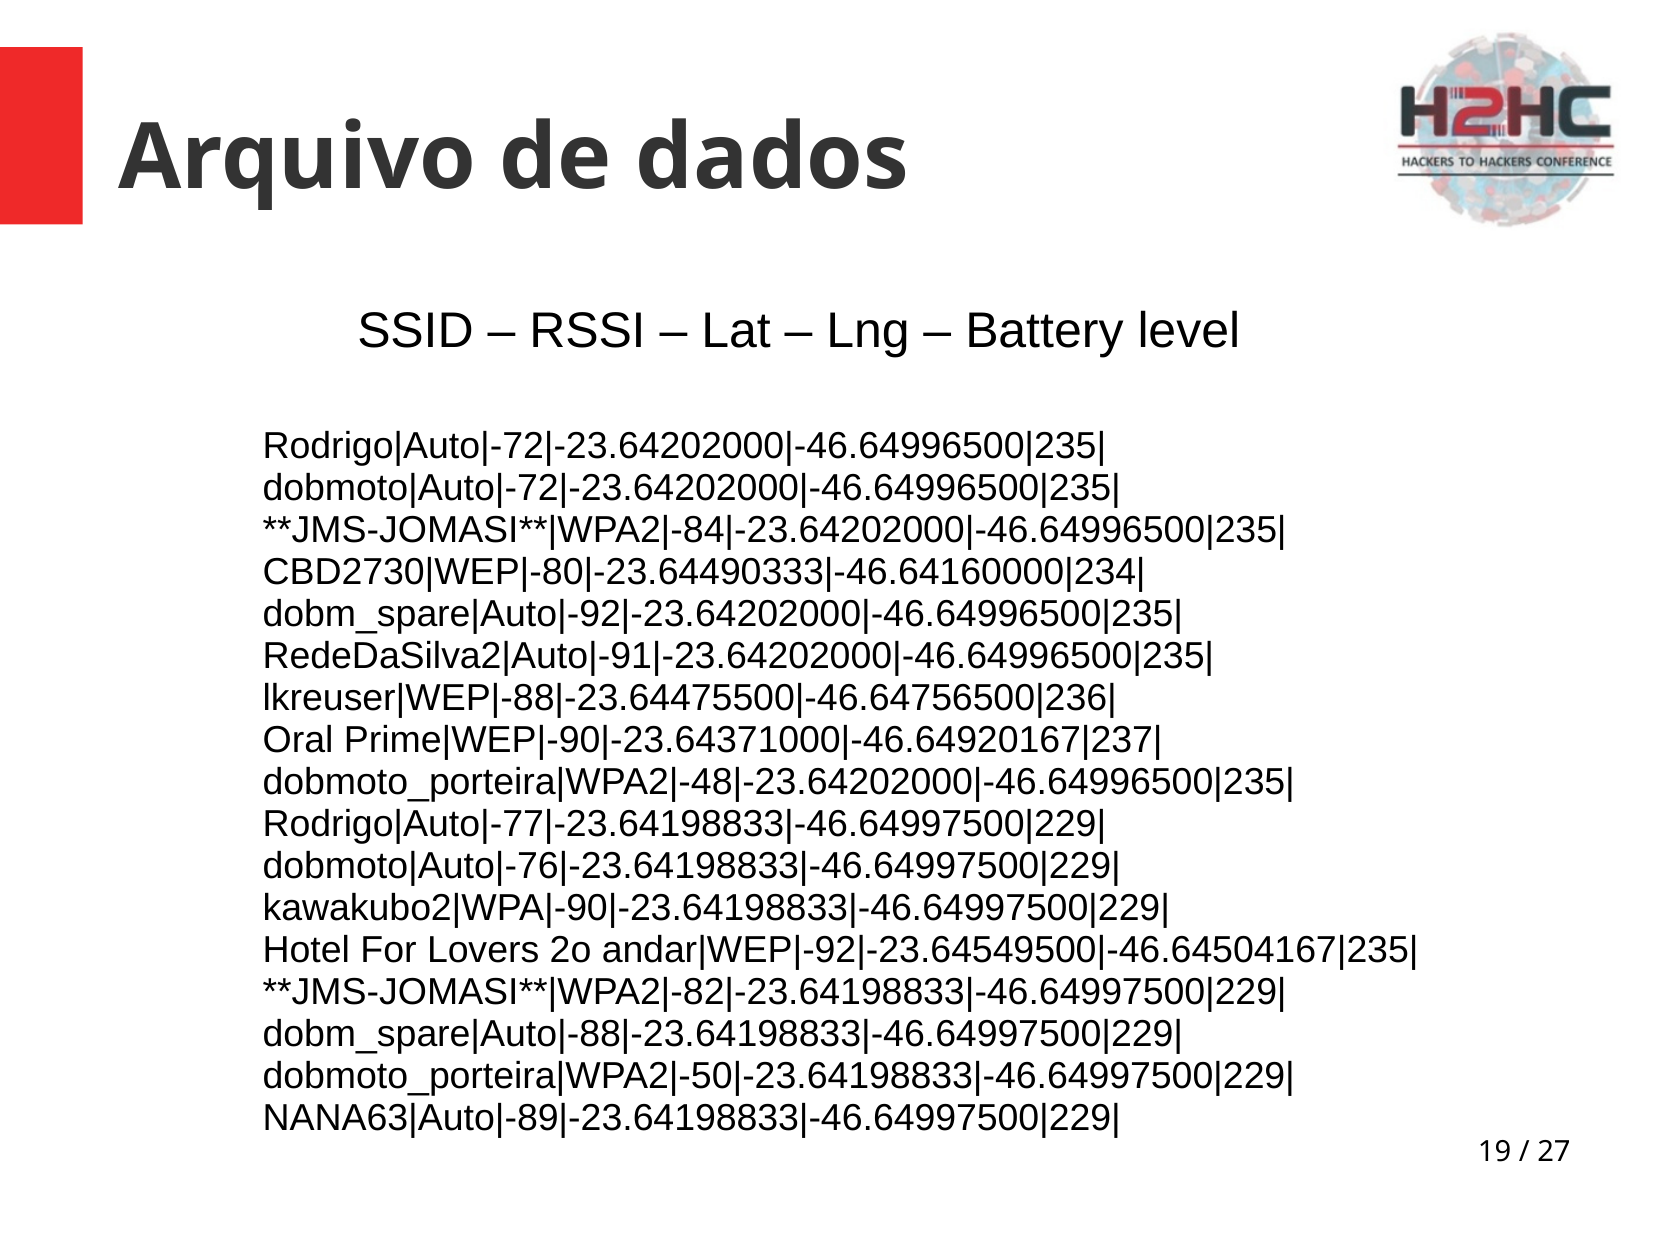

# Arquivo de dados
SSID – RSSI – Lat – Lng – Battery level
Rodrigo|Auto|-72|-23.64202000|-46.64996500|235|
dobmoto|Auto|-72|-23.64202000|-46.64996500|235|
**JMS-JOMASI**|WPA2|-84|-23.64202000|-46.64996500|235|
CBD2730|WEP|-80|-23.64490333|-46.64160000|234|
dobm_spare|Auto|-92|-23.64202000|-46.64996500|235|
RedeDaSilva2|Auto|-91|-23.64202000|-46.64996500|235|
lkreuser|WEP|-88|-23.64475500|-46.64756500|236|
Oral Prime|WEP|-90|-23.64371000|-46.64920167|237|
dobmoto_porteira|WPA2|-48|-23.64202000|-46.64996500|235|
Rodrigo|Auto|-77|-23.64198833|-46.64997500|229|
dobmoto|Auto|-76|-23.64198833|-46.64997500|229|
kawakubo2|WPA|-90|-23.64198833|-46.64997500|229|
Hotel For Lovers 2o andar|WEP|-92|-23.64549500|-46.64504167|235|
**JMS-JOMASI**|WPA2|-82|-23.64198833|-46.64997500|229|
dobm_spare|Auto|-88|-23.64198833|-46.64997500|229|
dobmoto_porteira|WPA2|-50|-23.64198833|-46.64997500|229|
NANA63|Auto|-89|-23.64198833|-46.64997500|229|
19